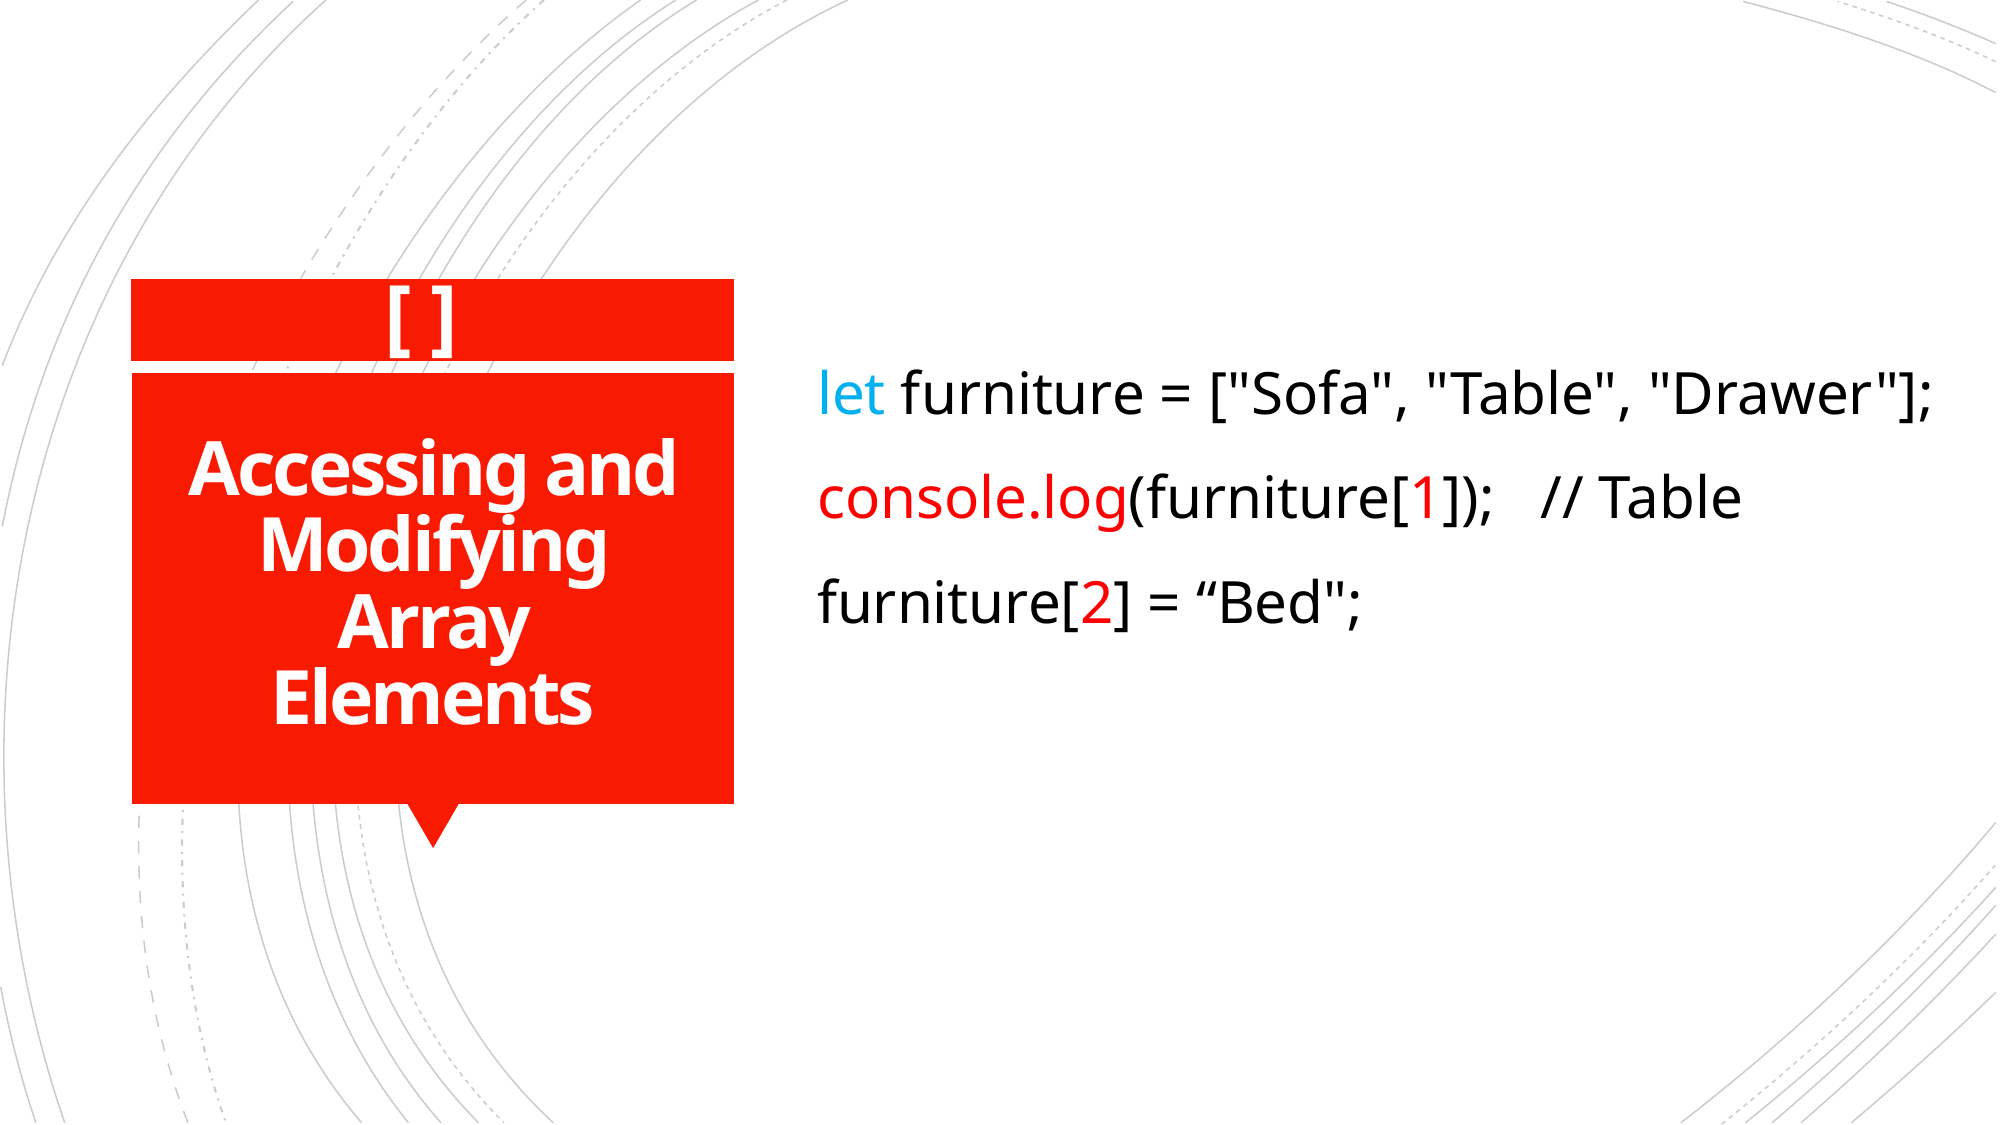

[ ]
let furniture = ["Sofa", "Table", "Drawer"];
console.log(furniture[1]); // Table
furniture[2] = “Bed";
# Accessing and Modifying Array Elements